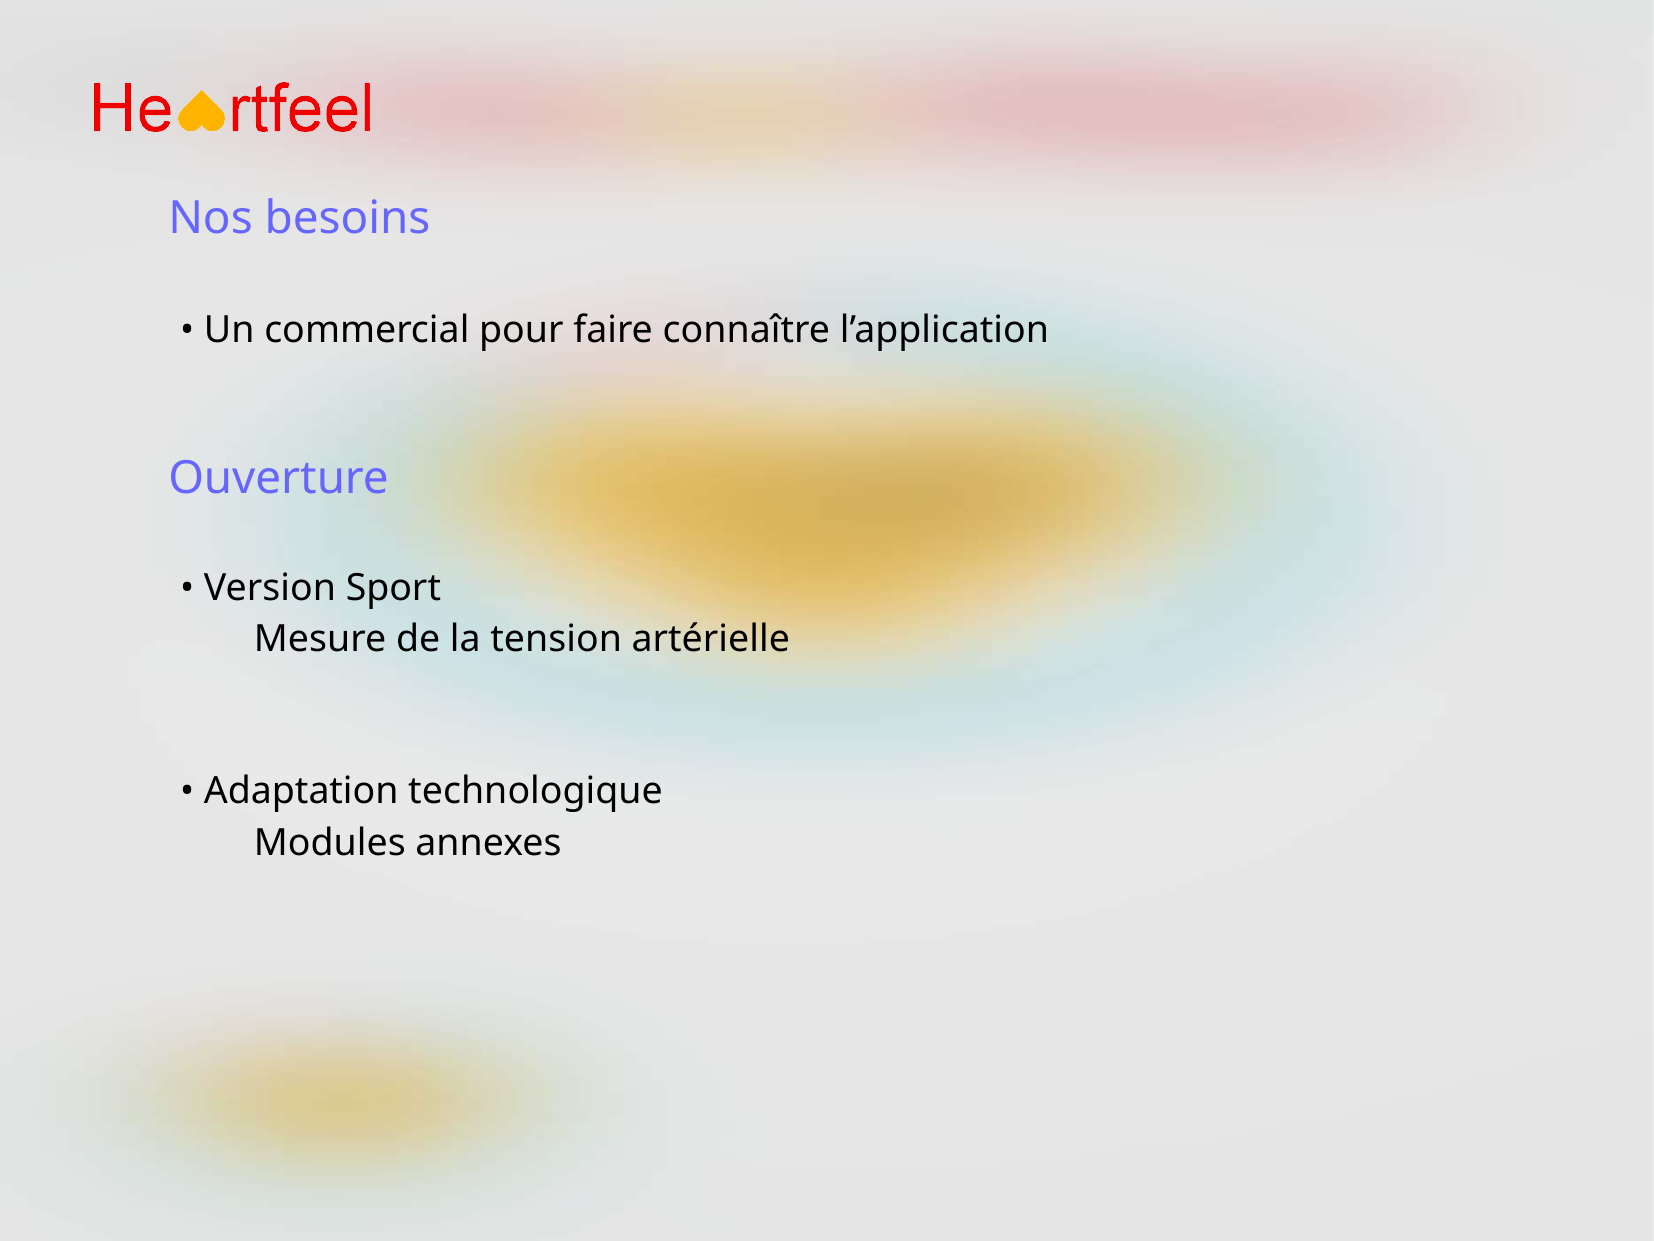

Nos besoins
• Un commercial pour faire connaître l’application
Ouverture
• Version Sport
	Mesure de la tension artérielle
• Adaptation technologique
	Modules annexes